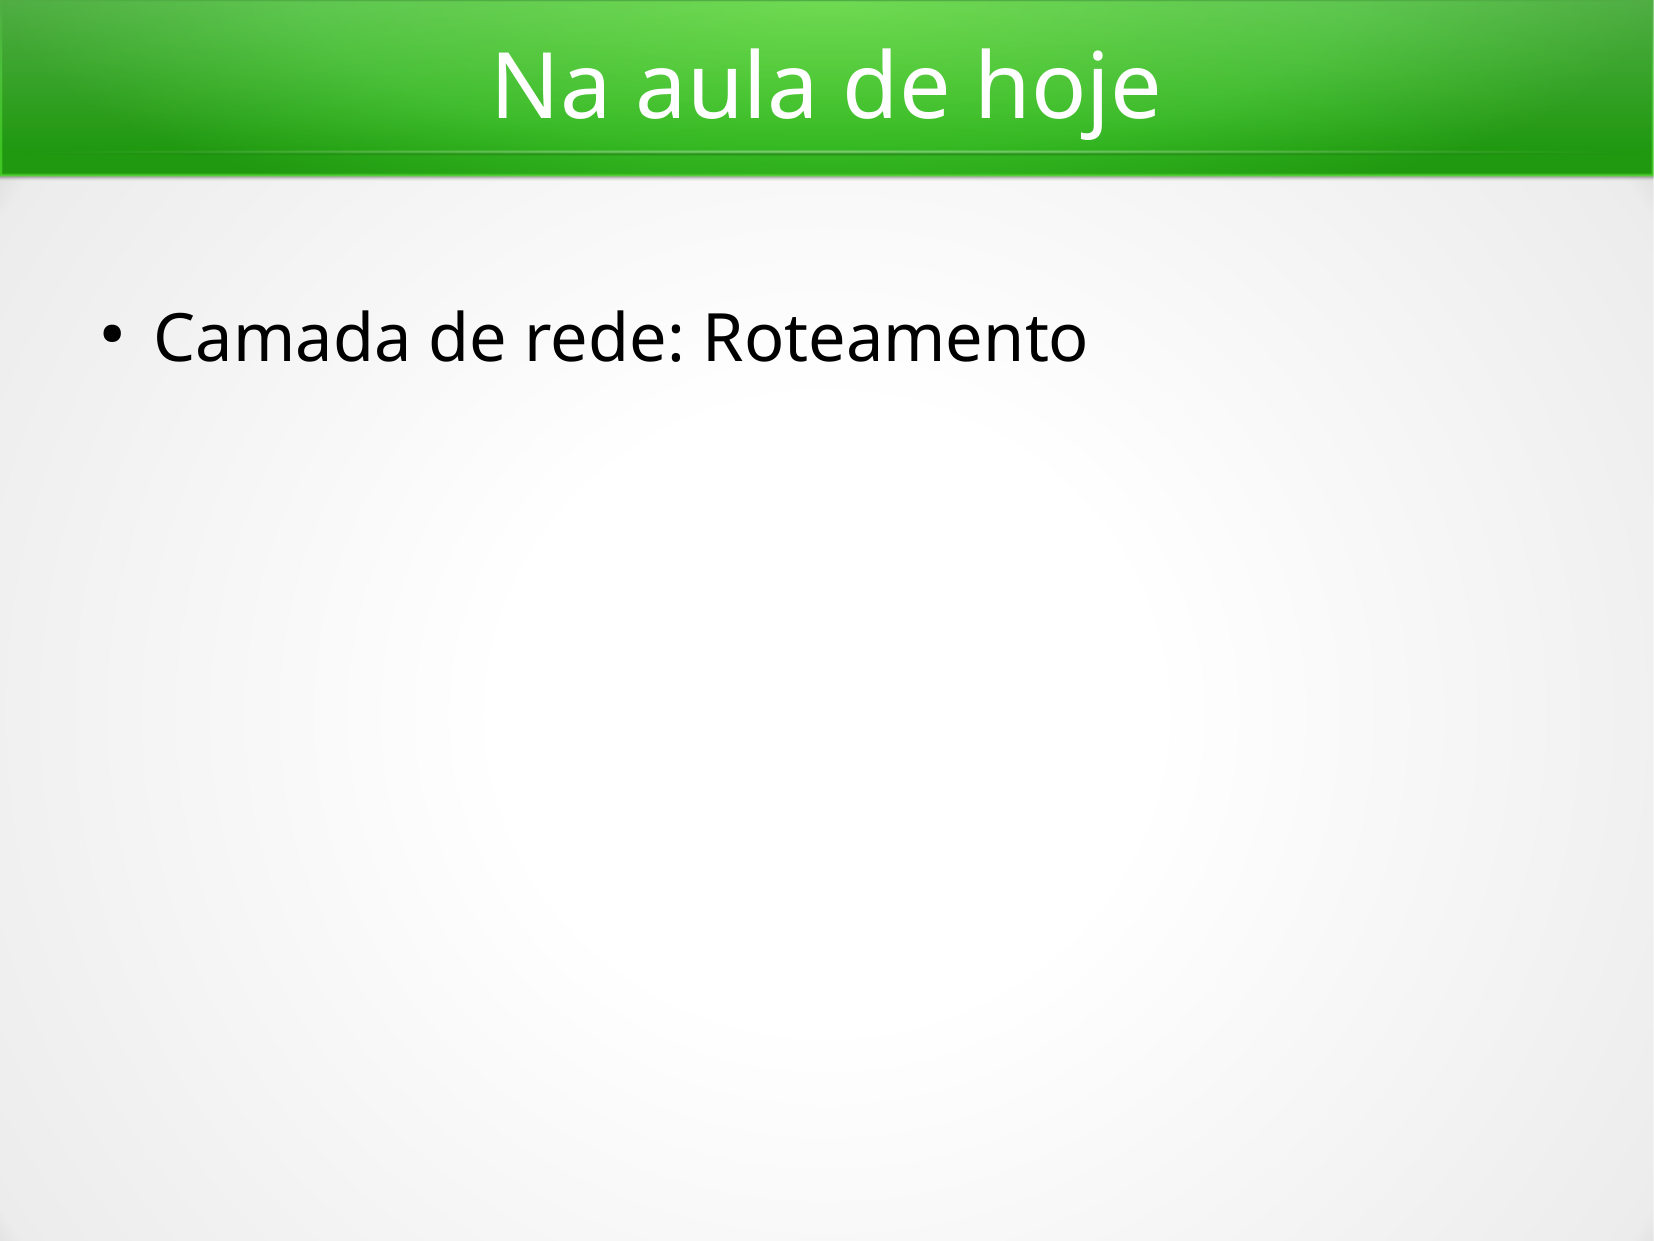

# Na aula de hoje
Camada de rede: Roteamento